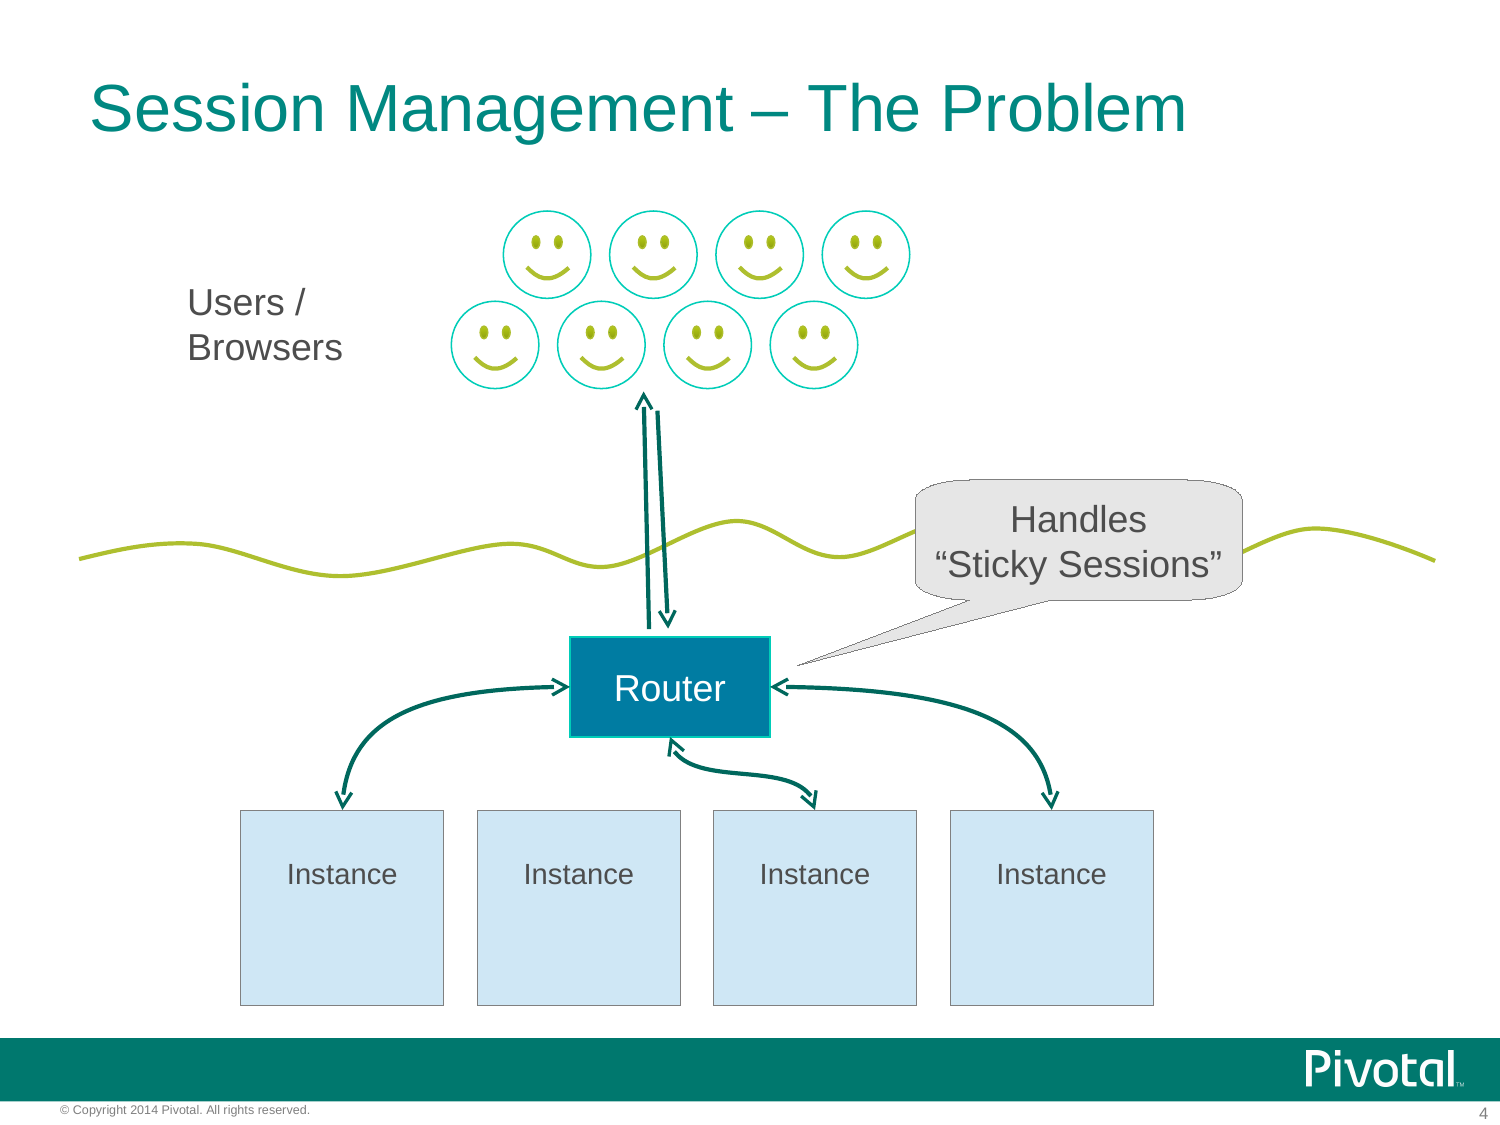

# Session Management – The Problem
Users /
Browsers
Handles
“Sticky Sessions”
Router
Instance
Instance
Instance
Instance